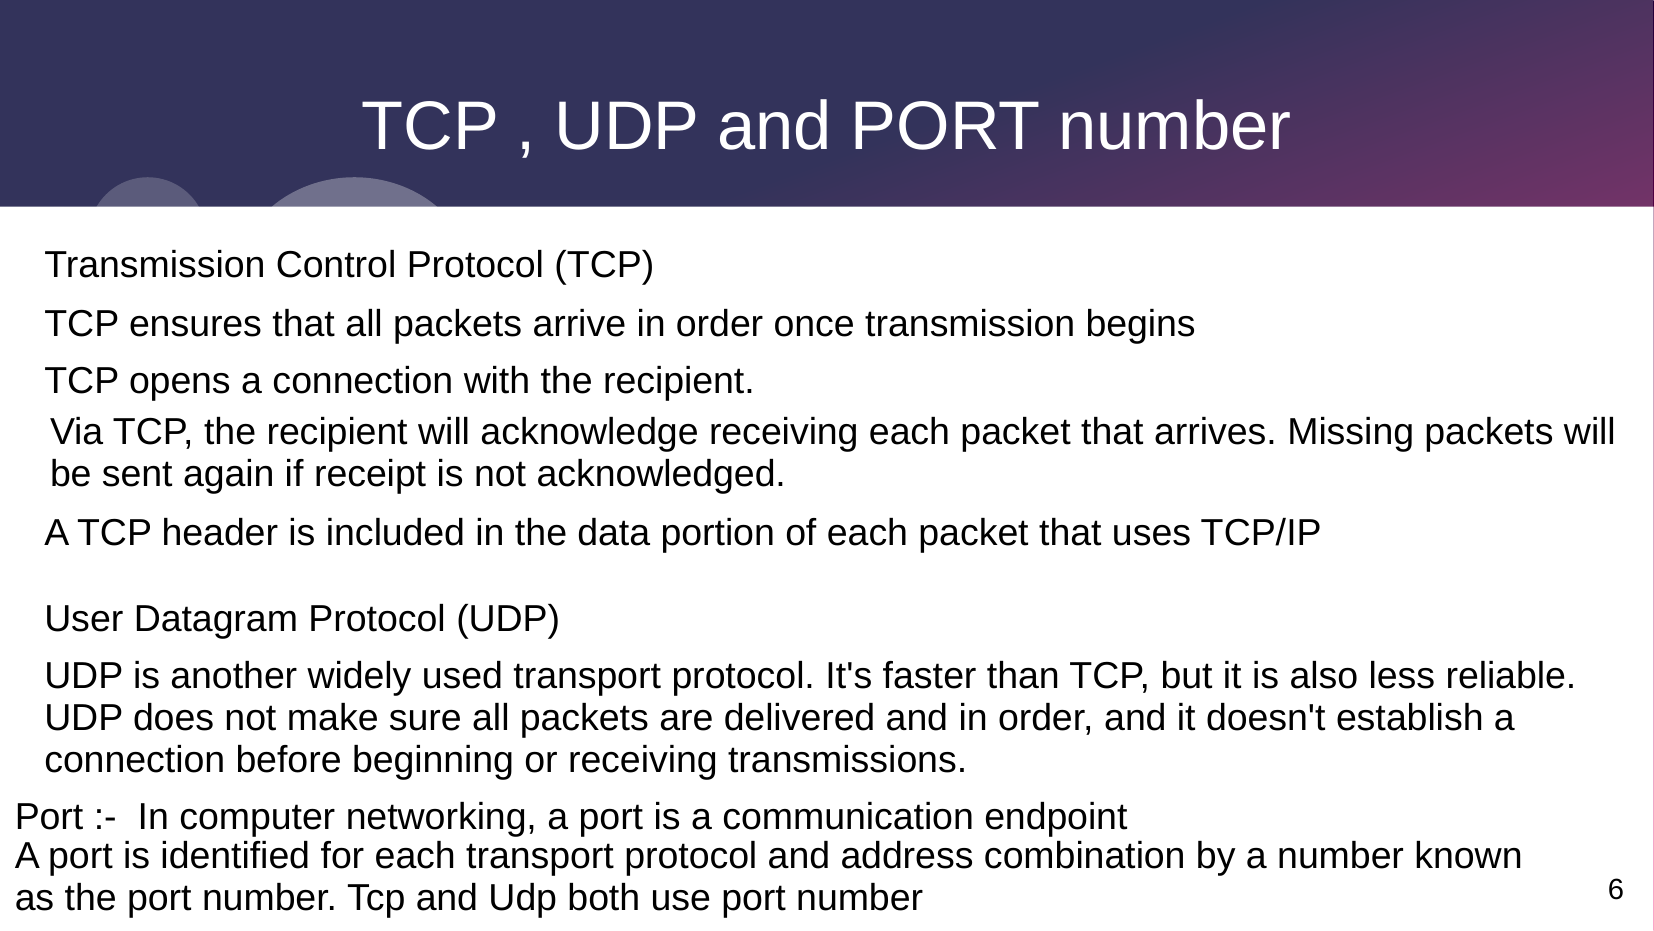

# TCP , UDP and PORT number
Transmission Control Protocol (TCP)
TCP ensures that all packets arrive in order once transmission begins
TCP opens a connection with the recipient.
 Via TCP, the recipient will acknowledge receiving each packet that arrives. Missing packets will
 be sent again if receipt is not acknowledged.
A TCP header is included in the data portion of each packet that uses TCP/IP
User Datagram Protocol (UDP)
UDP is another widely used transport protocol. It's faster than TCP, but it is also less reliable.
UDP does not make sure all packets are delivered and in order, and it doesn't establish a connection before beginning or receiving transmissions.
Port :- In computer networking, a port is a communication endpoint
A port is identified for each transport protocol and address combination by a number known as the port number. Tcp and Udp both use port number